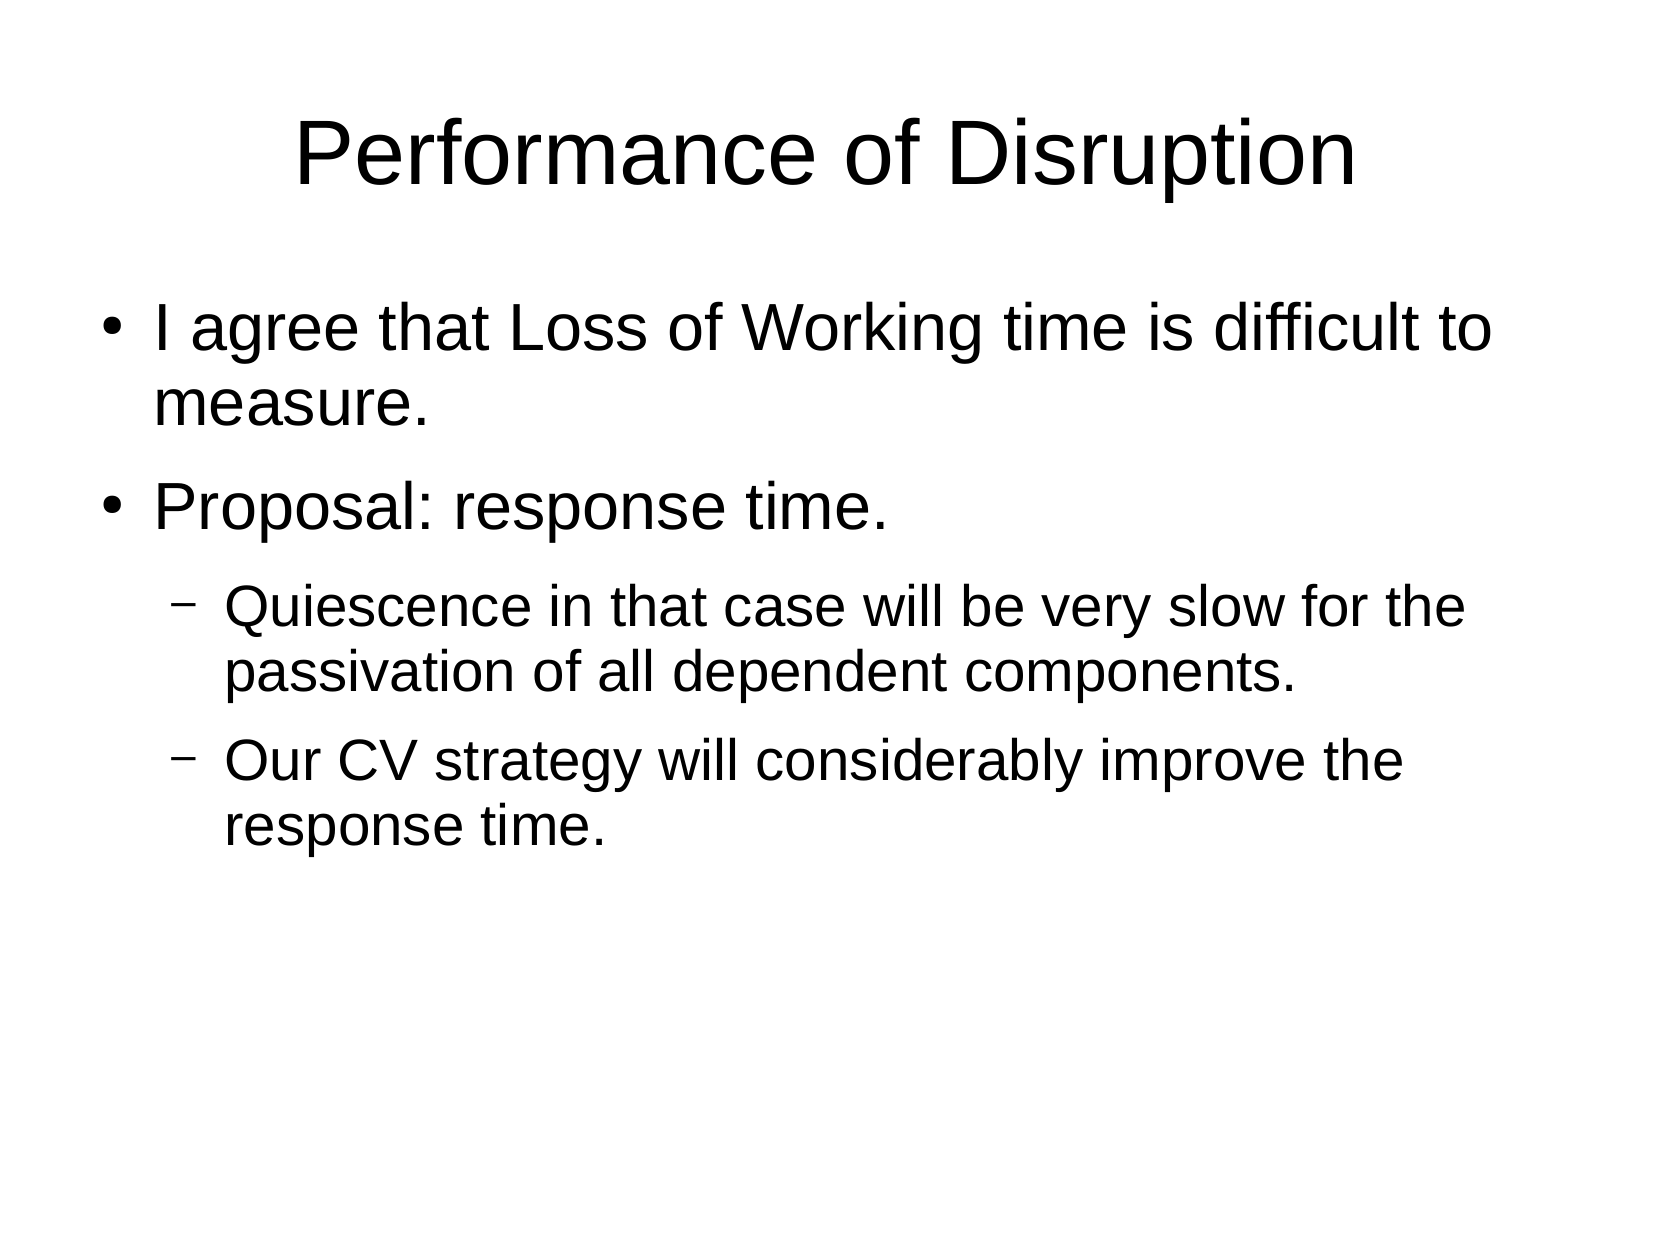

# Performance of Disruption
I agree that Loss of Working time is difficult to measure.
Proposal: response time.
Quiescence in that case will be very slow for the passivation of all dependent components.
Our CV strategy will considerably improve the response time.